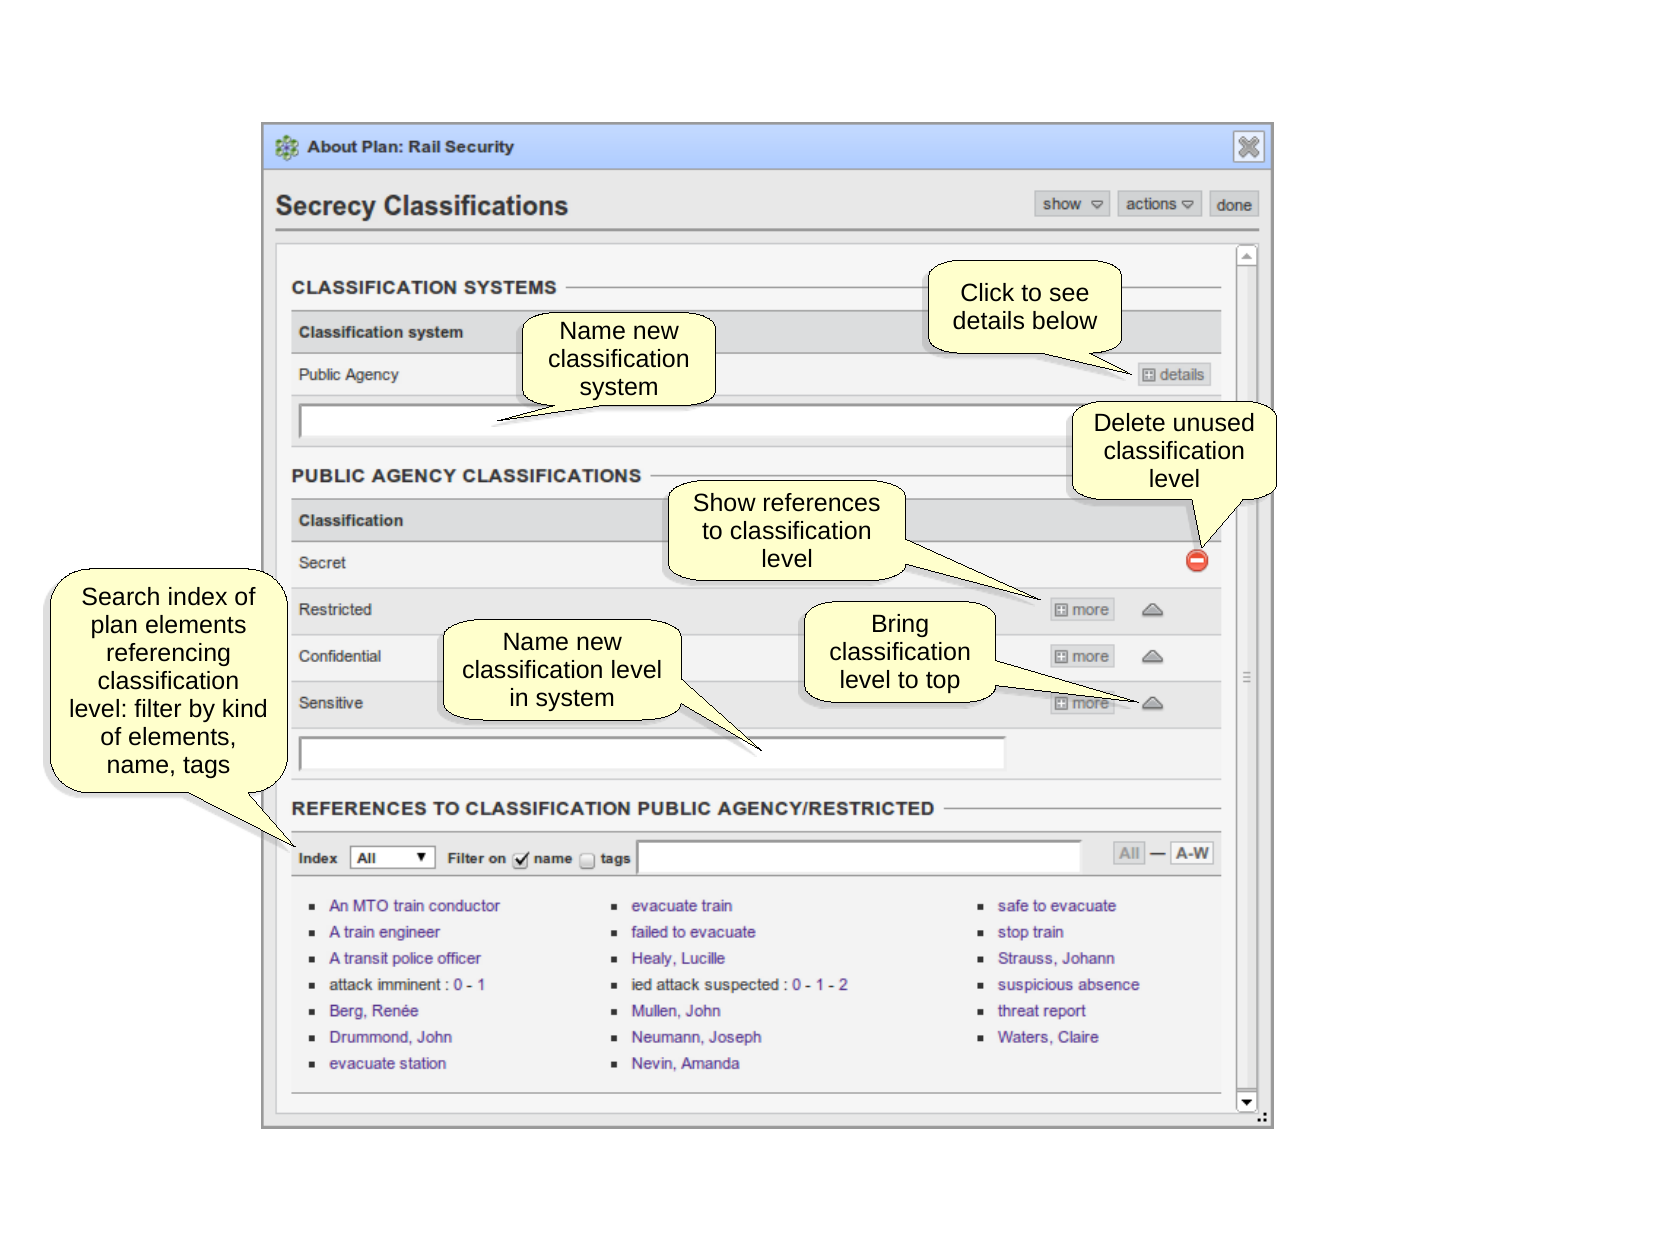

Click to see details below
Name new classification system
Delete unused classification level
Show references to classification level
Search index of plan elements referencing classification level: filter by kind of elements, name, tags
Bring classification level to top
Name new classification level in system